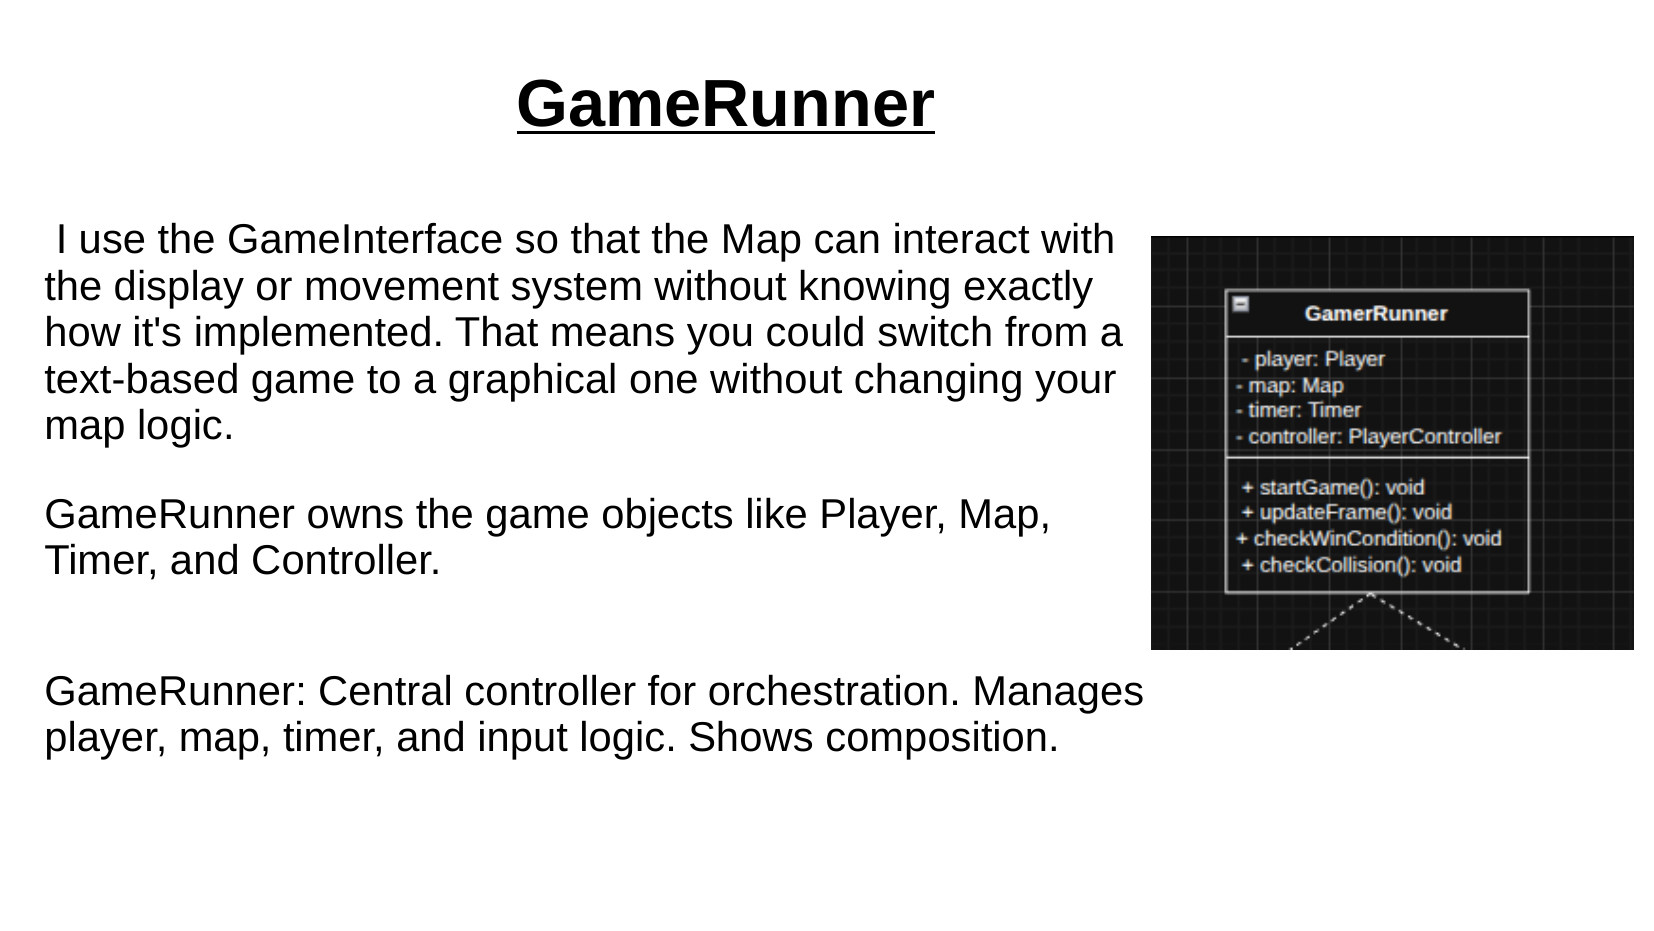

GameRunner
 I use the GameInterface so that the Map can interact with the display or movement system without knowing exactly how it's implemented. That means you could switch from a text-based game to a graphical one without changing your map logic.
GameRunner owns the game objects like Player, Map, Timer, and Controller.
GameRunner: Central controller for orchestration. Manages player, map, timer, and input logic. Shows composition.